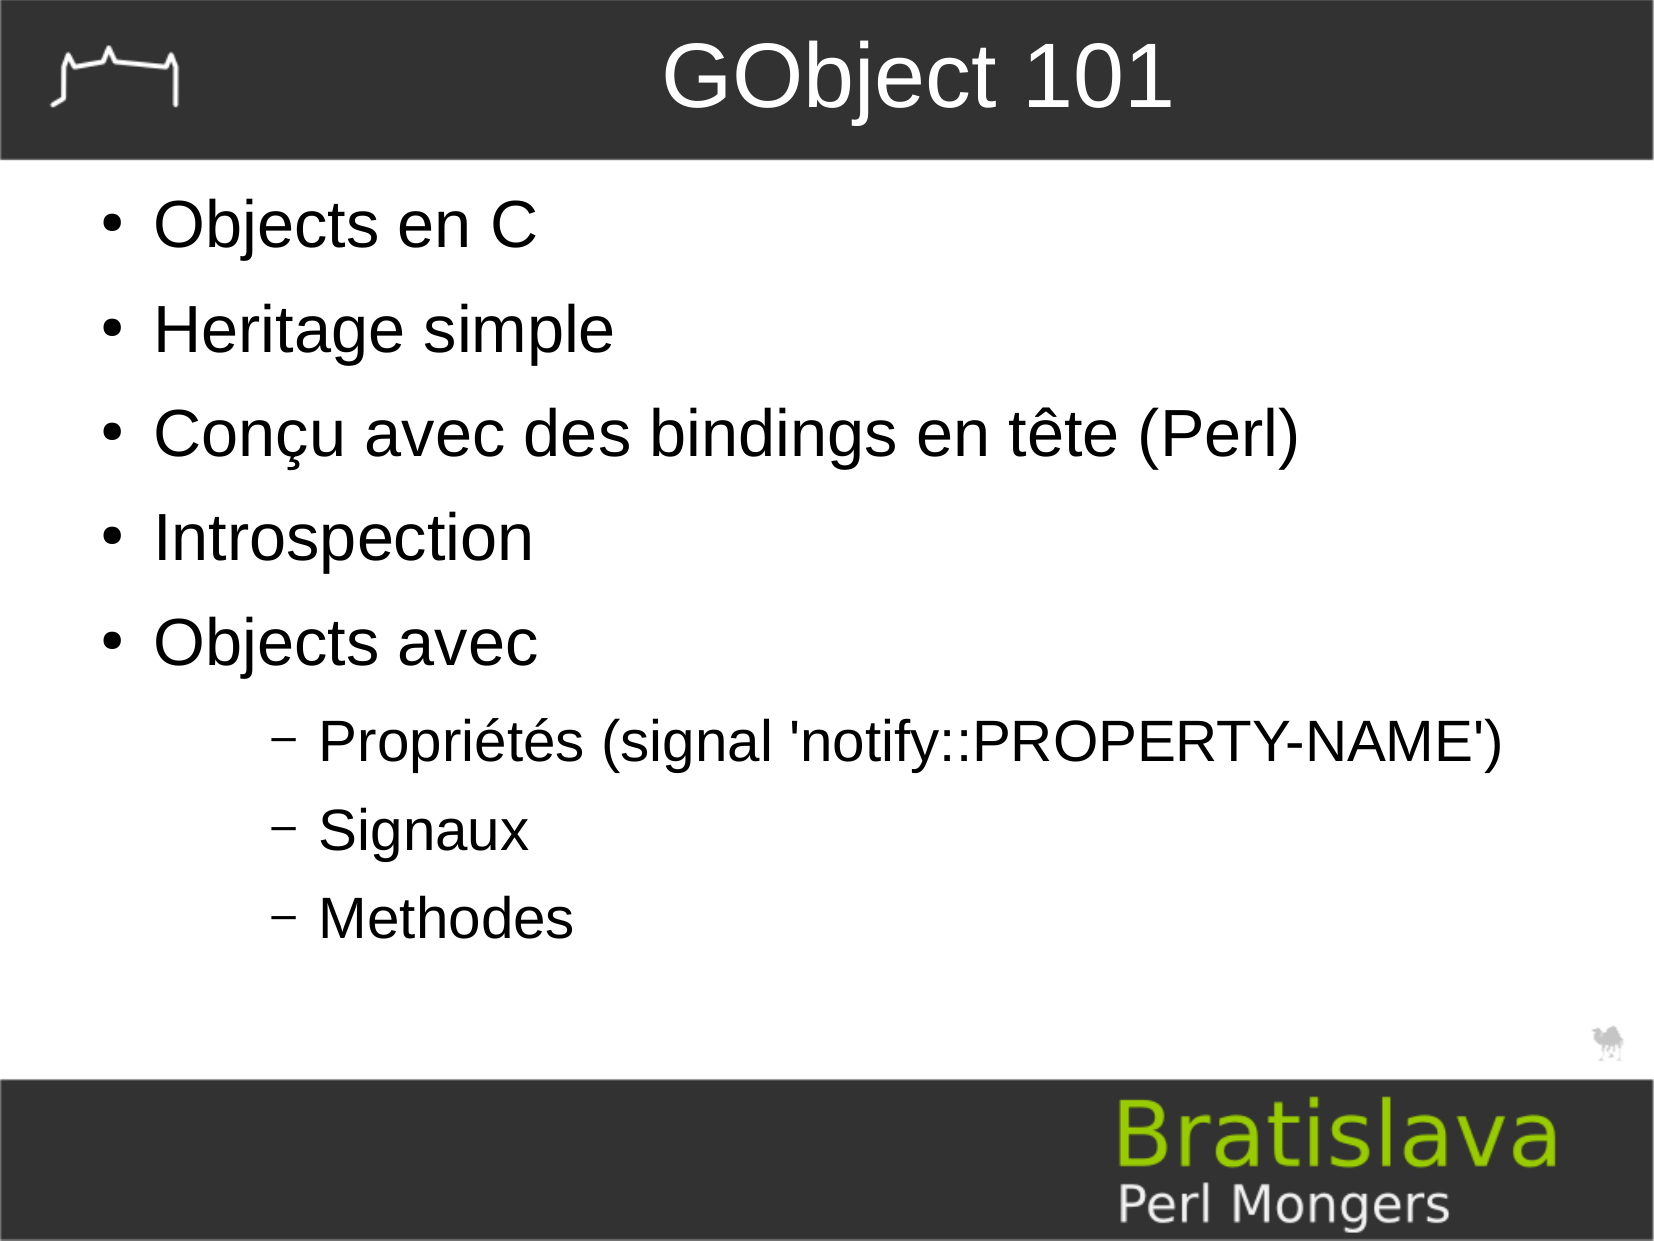

# GObject 101
Objects en C
Heritage simple
Conçu avec des bindings en tête (Perl)
Introspection
Objects avec
Propriétés (signal 'notify::PROPERTY-NAME')
Signaux
Methodes